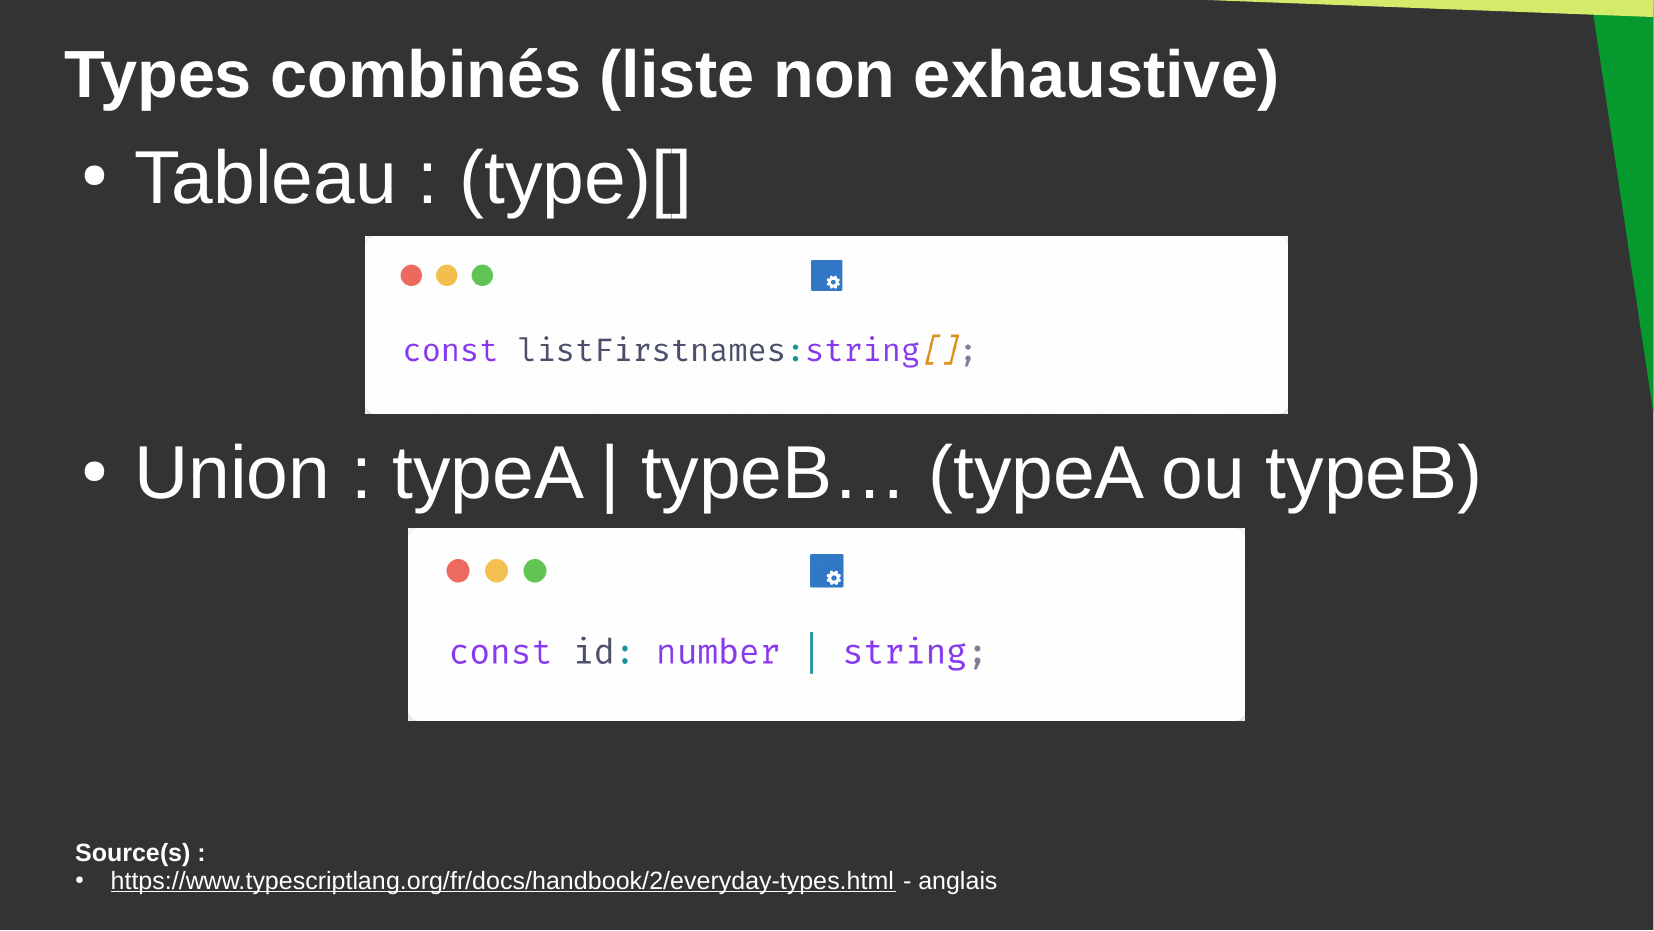

# Types combinés (liste non exhaustive)
Tableau : (type)[]
Union : typeA | typeB… (typeA ou typeB)
Source(s) :
https://www.typescriptlang.org/fr/docs/handbook/2/everyday-types.html - anglais